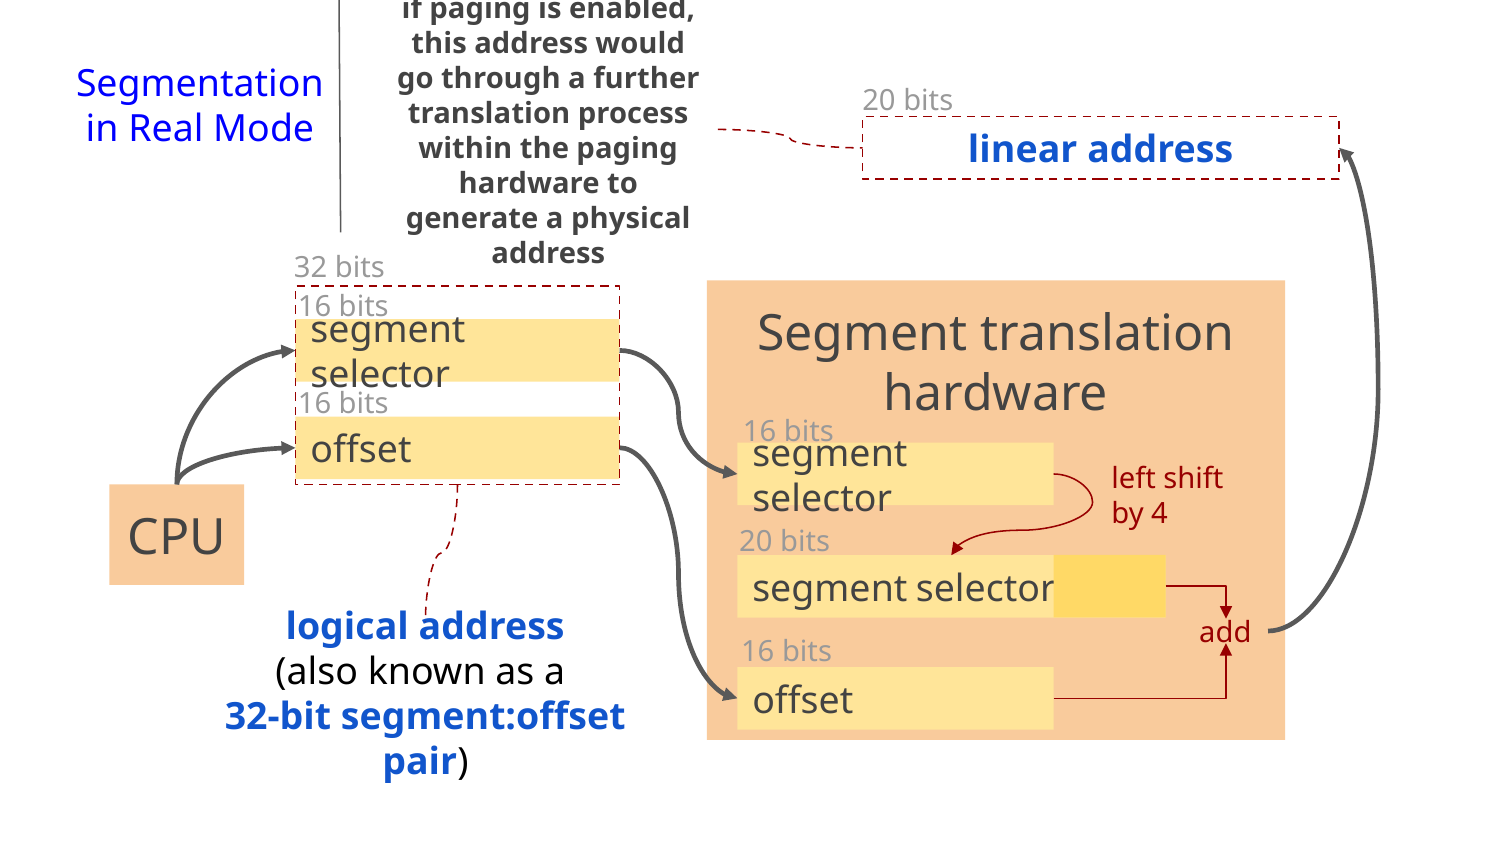

Segmentation
in Real Mode
20 bits
if paging is enabled, this address would go through a further translation process within the paging hardware to generate a physical address
linear address
32 bits
Segment translation hardware
16 bits
segment selector
16 bits
16 bits
offset
segment selector
left shift by 4
CPU
20 bits
segment selector
add
logical address
(also known as a
32-bit segment:offset pair)
16 bits
offset